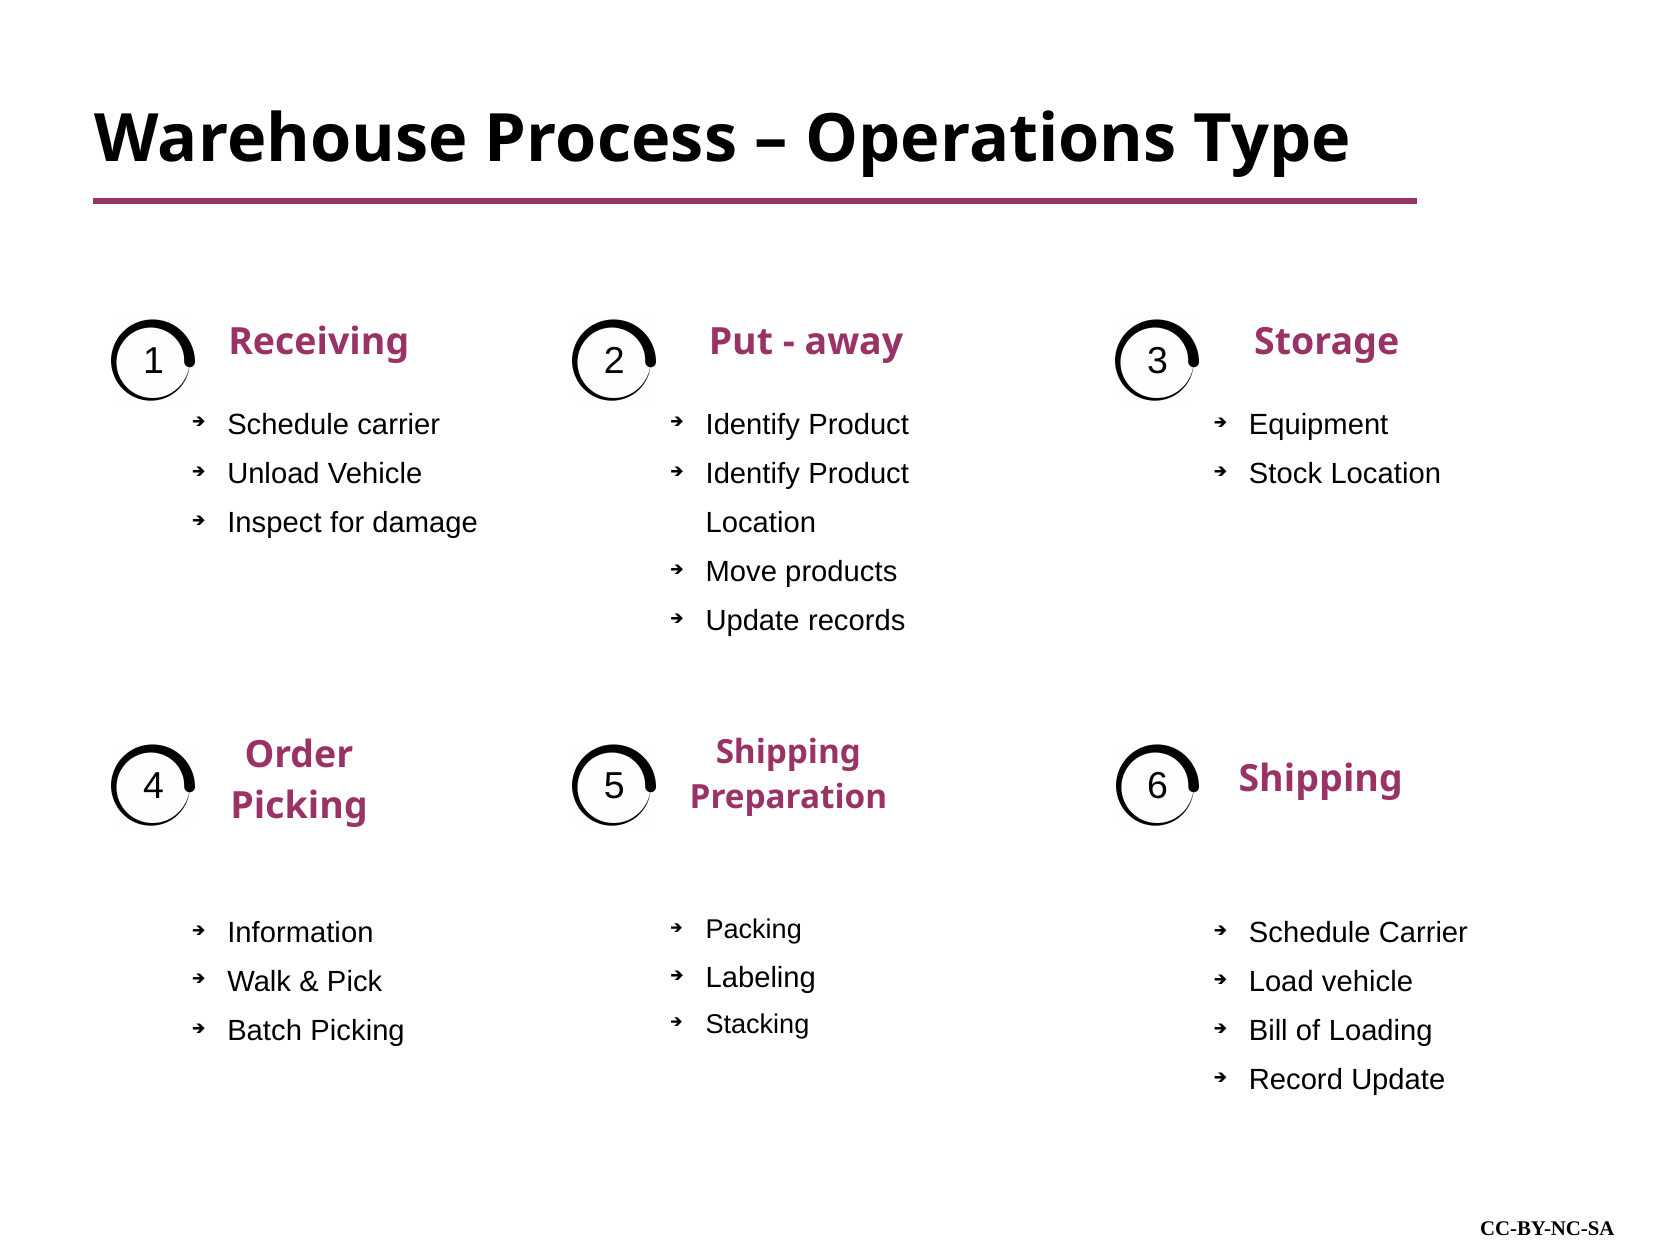

# Warehouse Process – Operations Type
Receiving
Put - away
Storage
1
2
3
Schedule carrier
Unload Vehicle
Inspect for damage
Identify Product
Identify Product Location
Move products
Update records
Equipment
Stock Location
Order Picking
Shipping Preparation
4
5
6
Shipping
Information
Walk & Pick
Batch Picking
Packing
Labeling
Stacking
Schedule Carrier
Load vehicle
Bill of Loading
Record Update